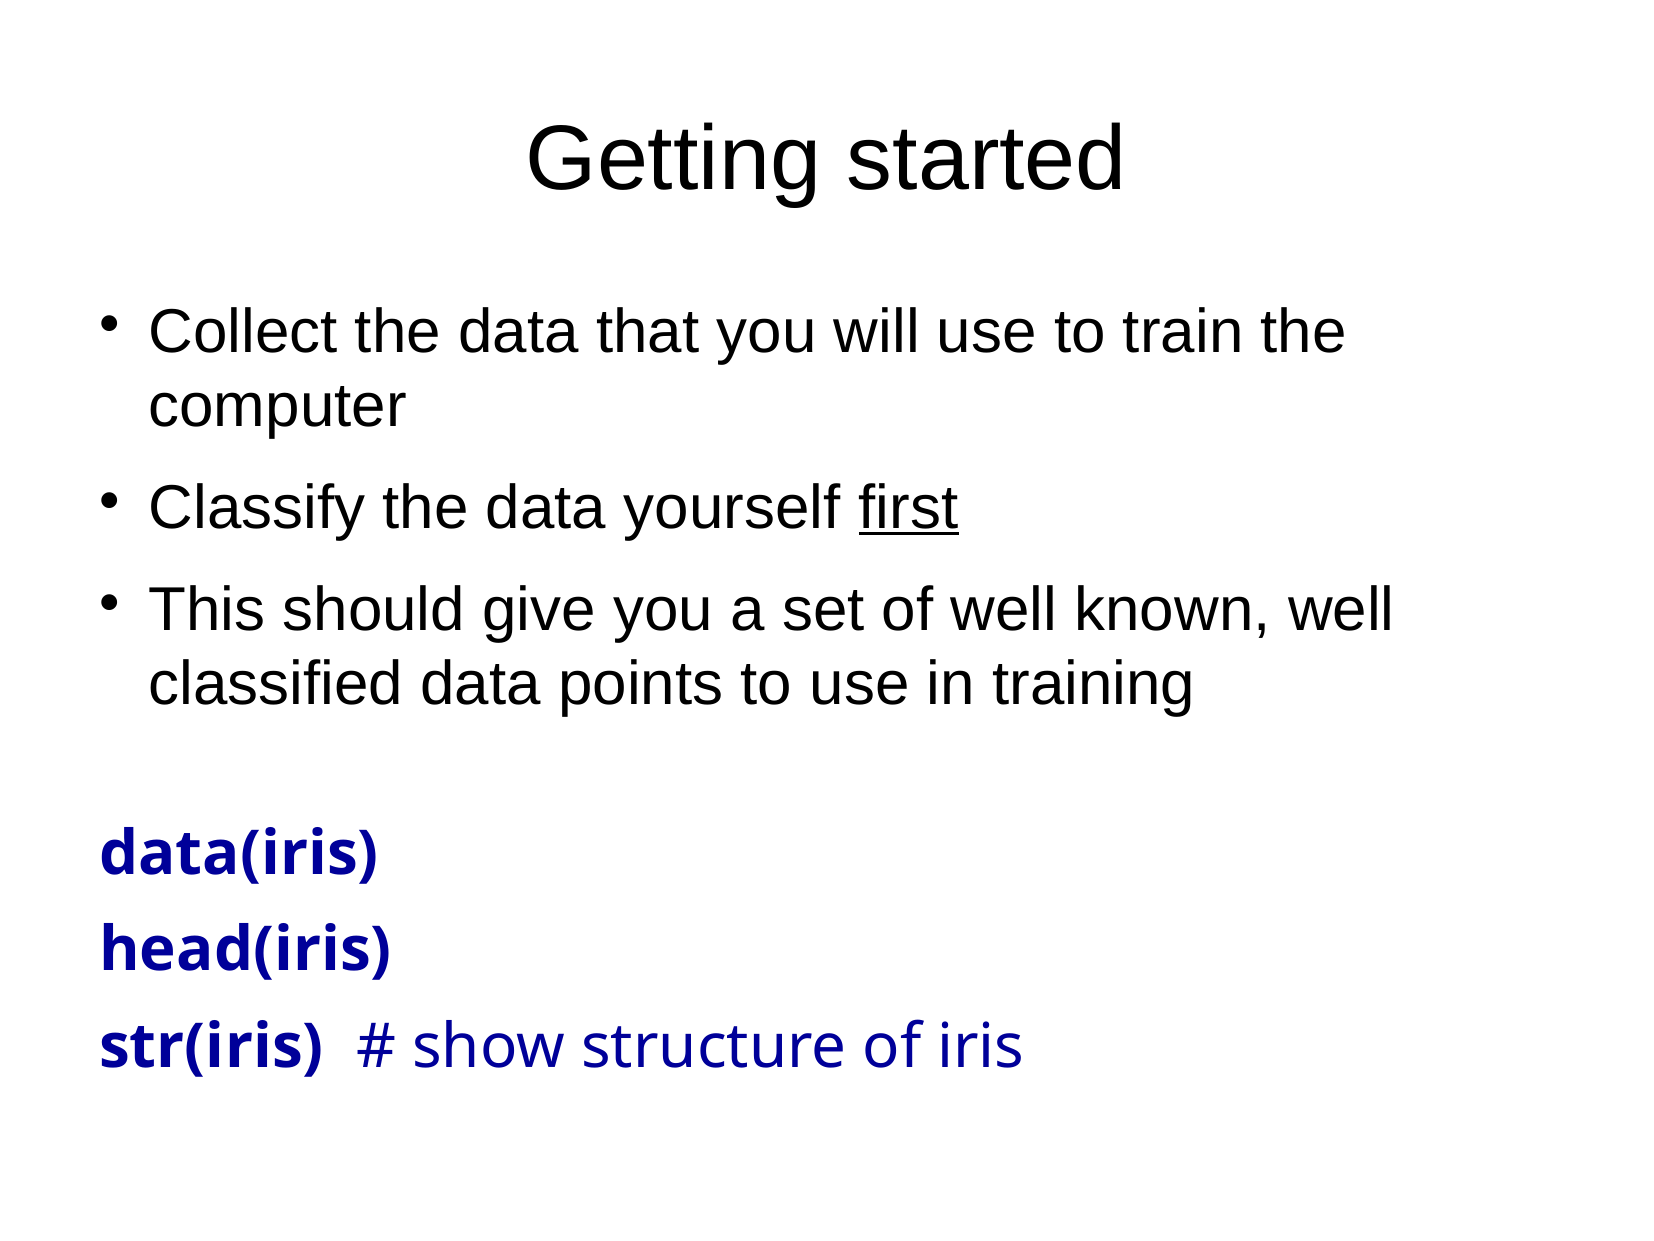

Getting started
Collect the data that you will use to train the computer
Classify the data yourself first
This should give you a set of well known, well classified data points to use in training
data(iris)
head(iris)
str(iris) # show structure of iris